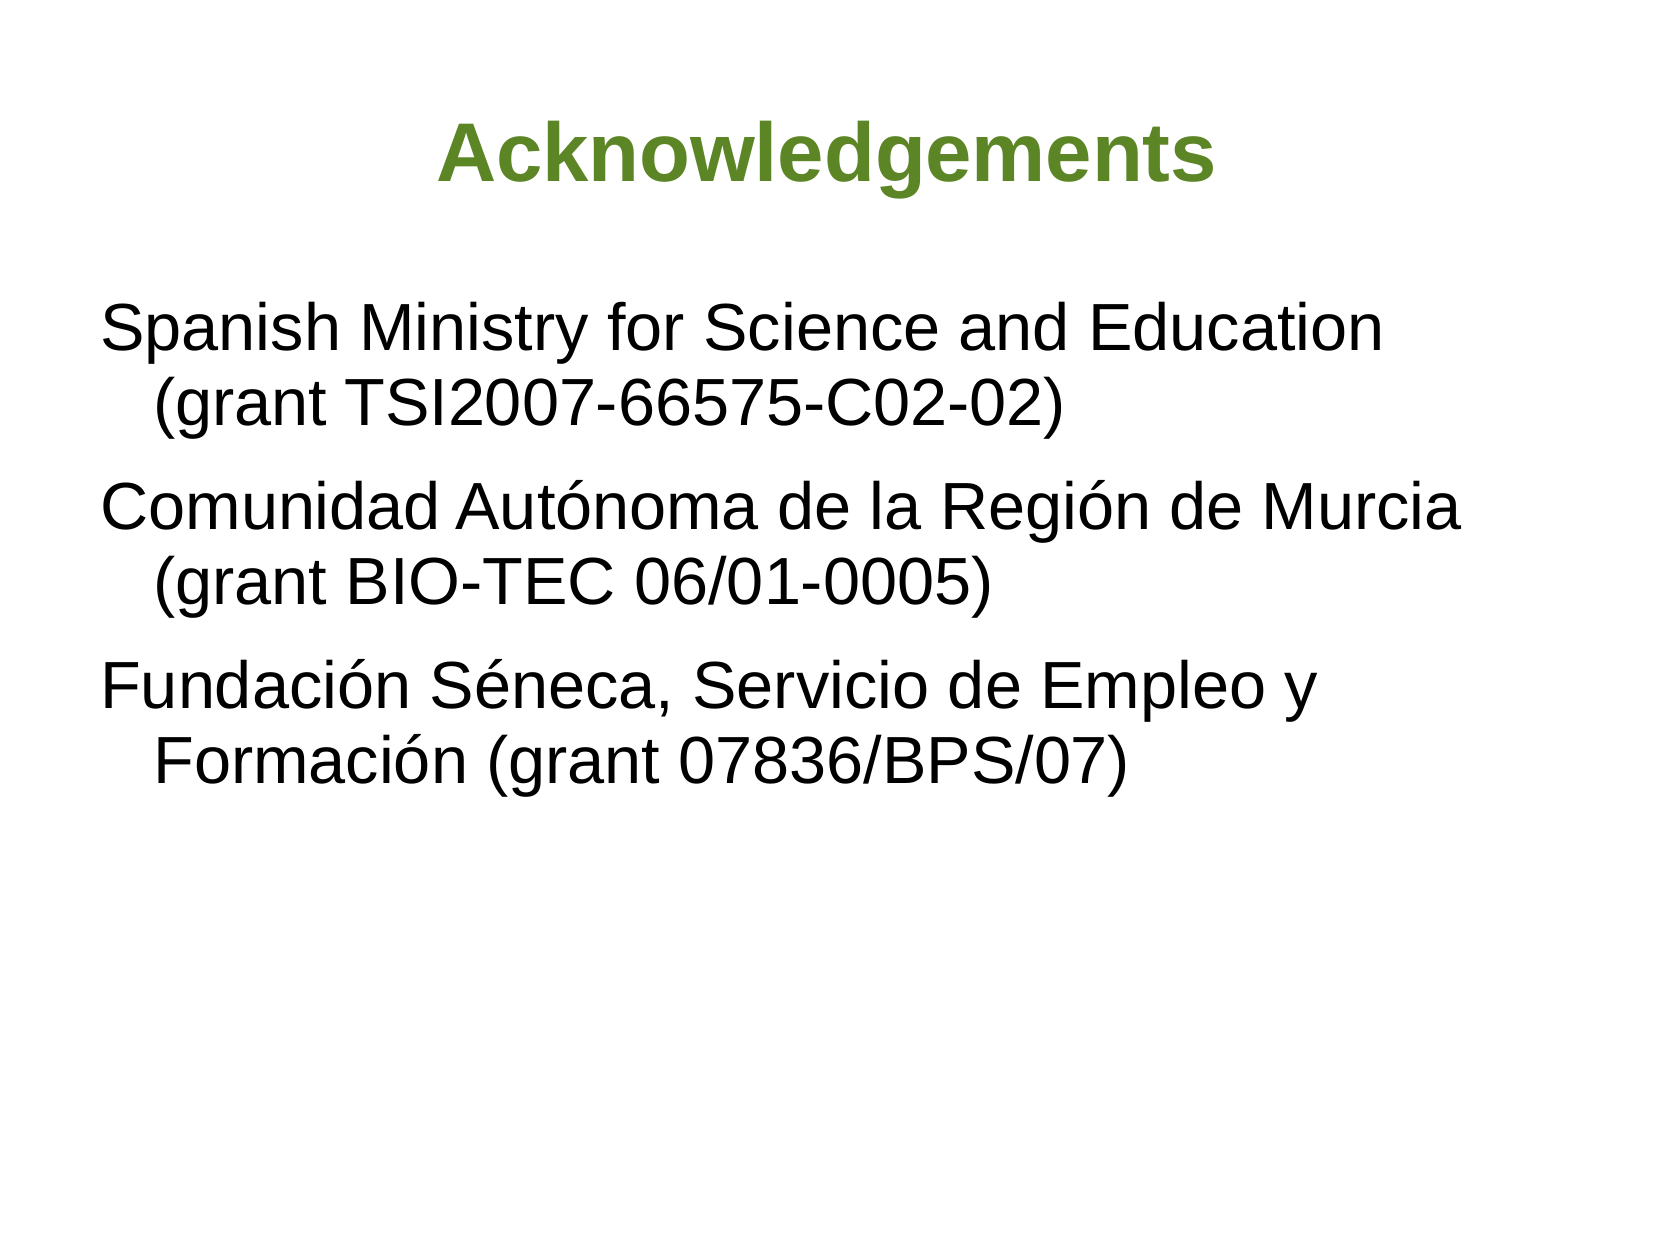

# Acknowledgements
Spanish Ministry for Science and Education (grant TSI2007-66575-C02-02)
Comunidad Autónoma de la Región de Murcia (grant BIO-TEC 06/01-0005)
Fundación Séneca, Servicio de Empleo y Formación (grant 07836/BPS/07)